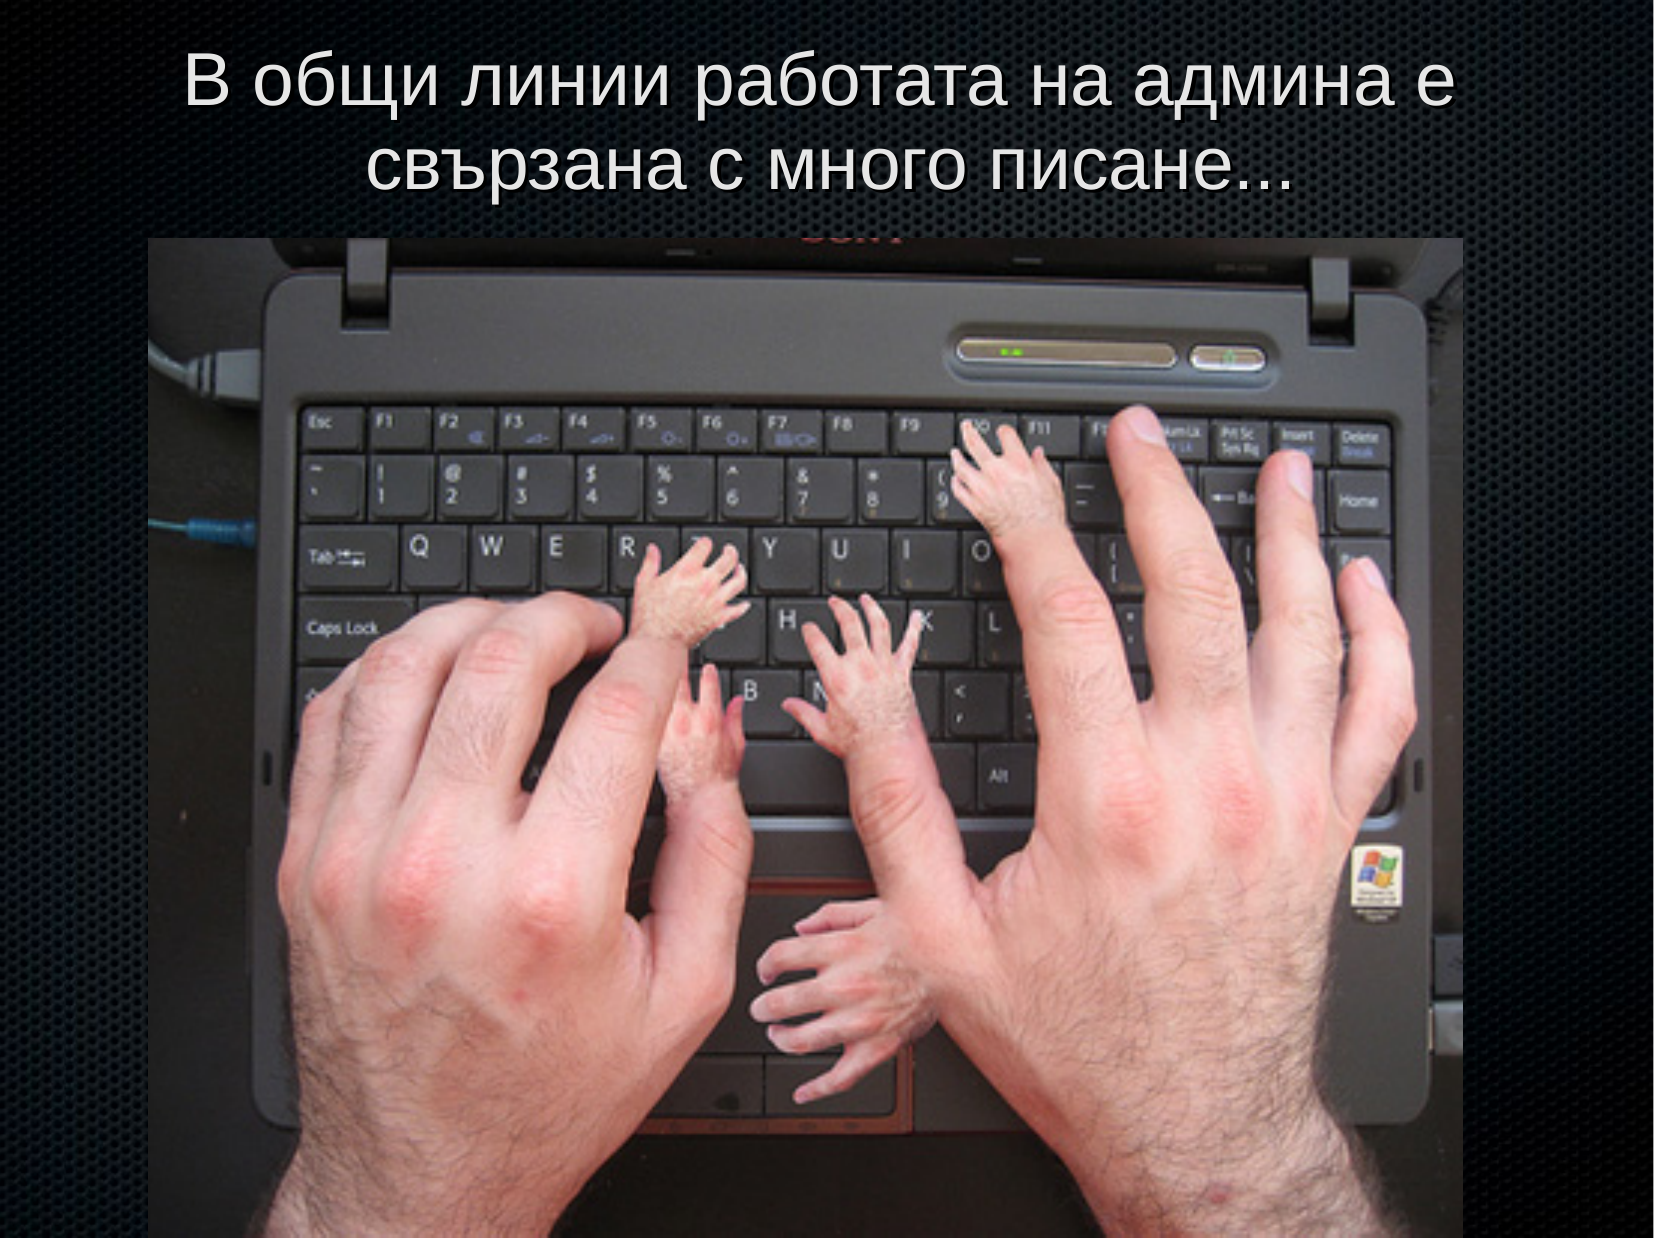

# В общи линии работата на админа е свързана с много писане...